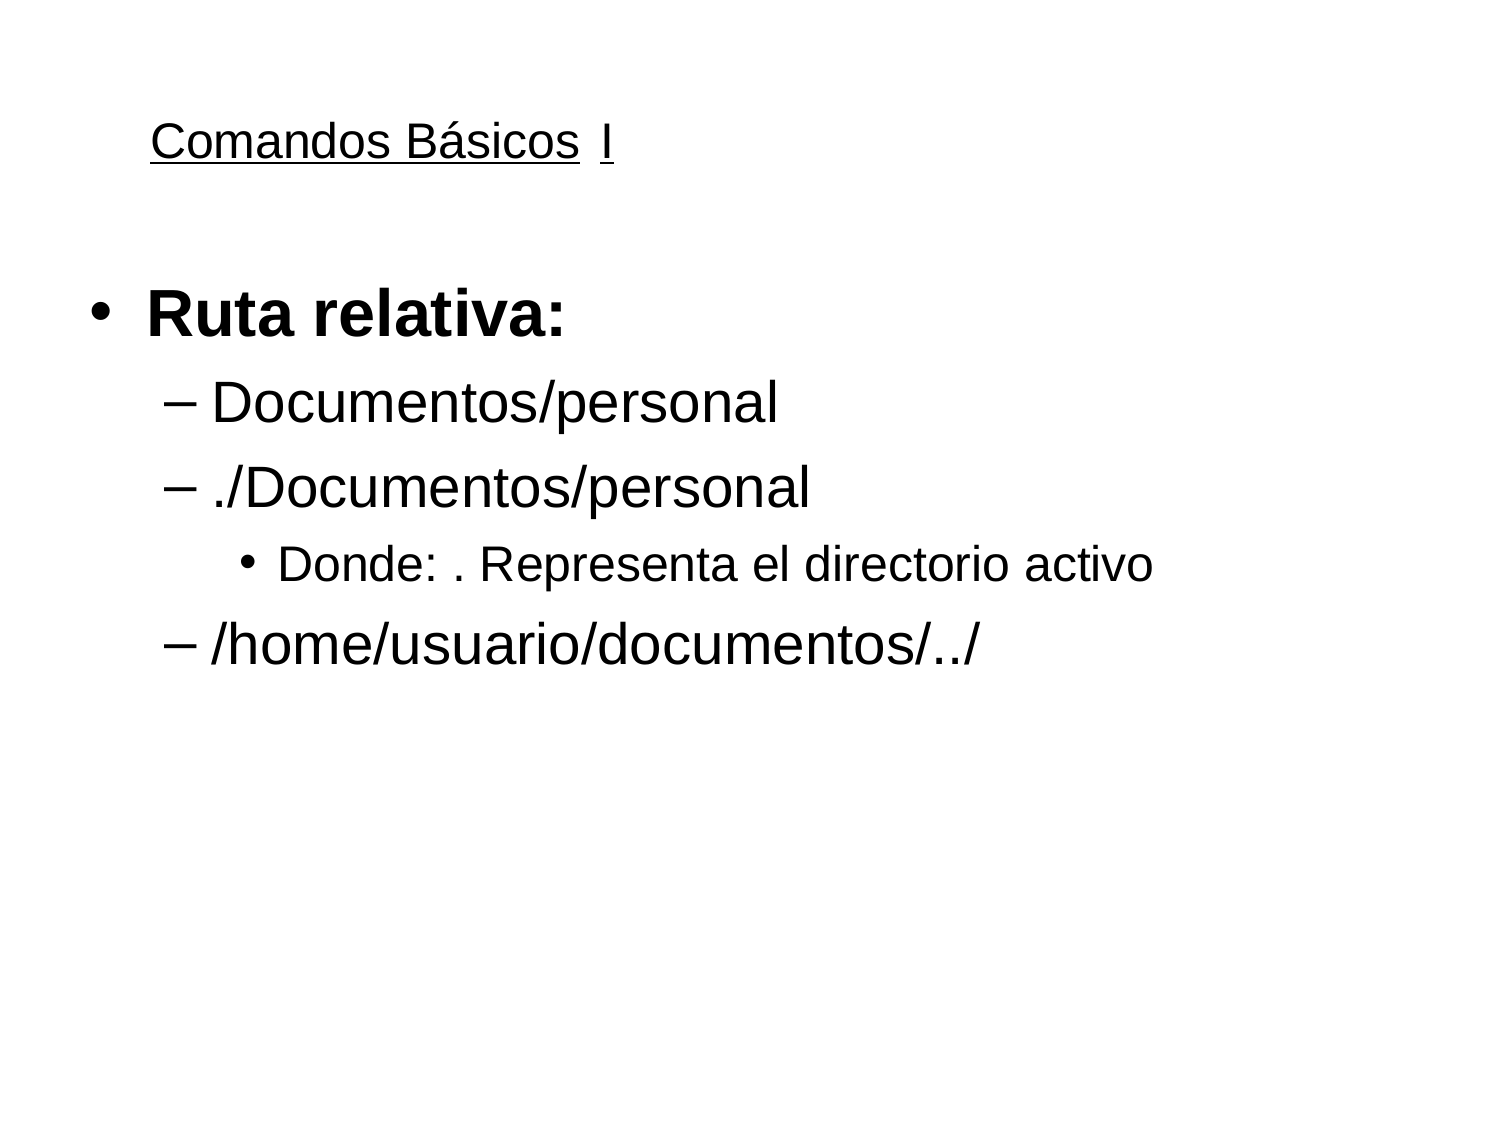

# Comandos Básicos	I
Ruta relativa:
Documentos/personal
./Documentos/personal
Donde: . Representa el directorio activo
/home/usuario/documentos/../